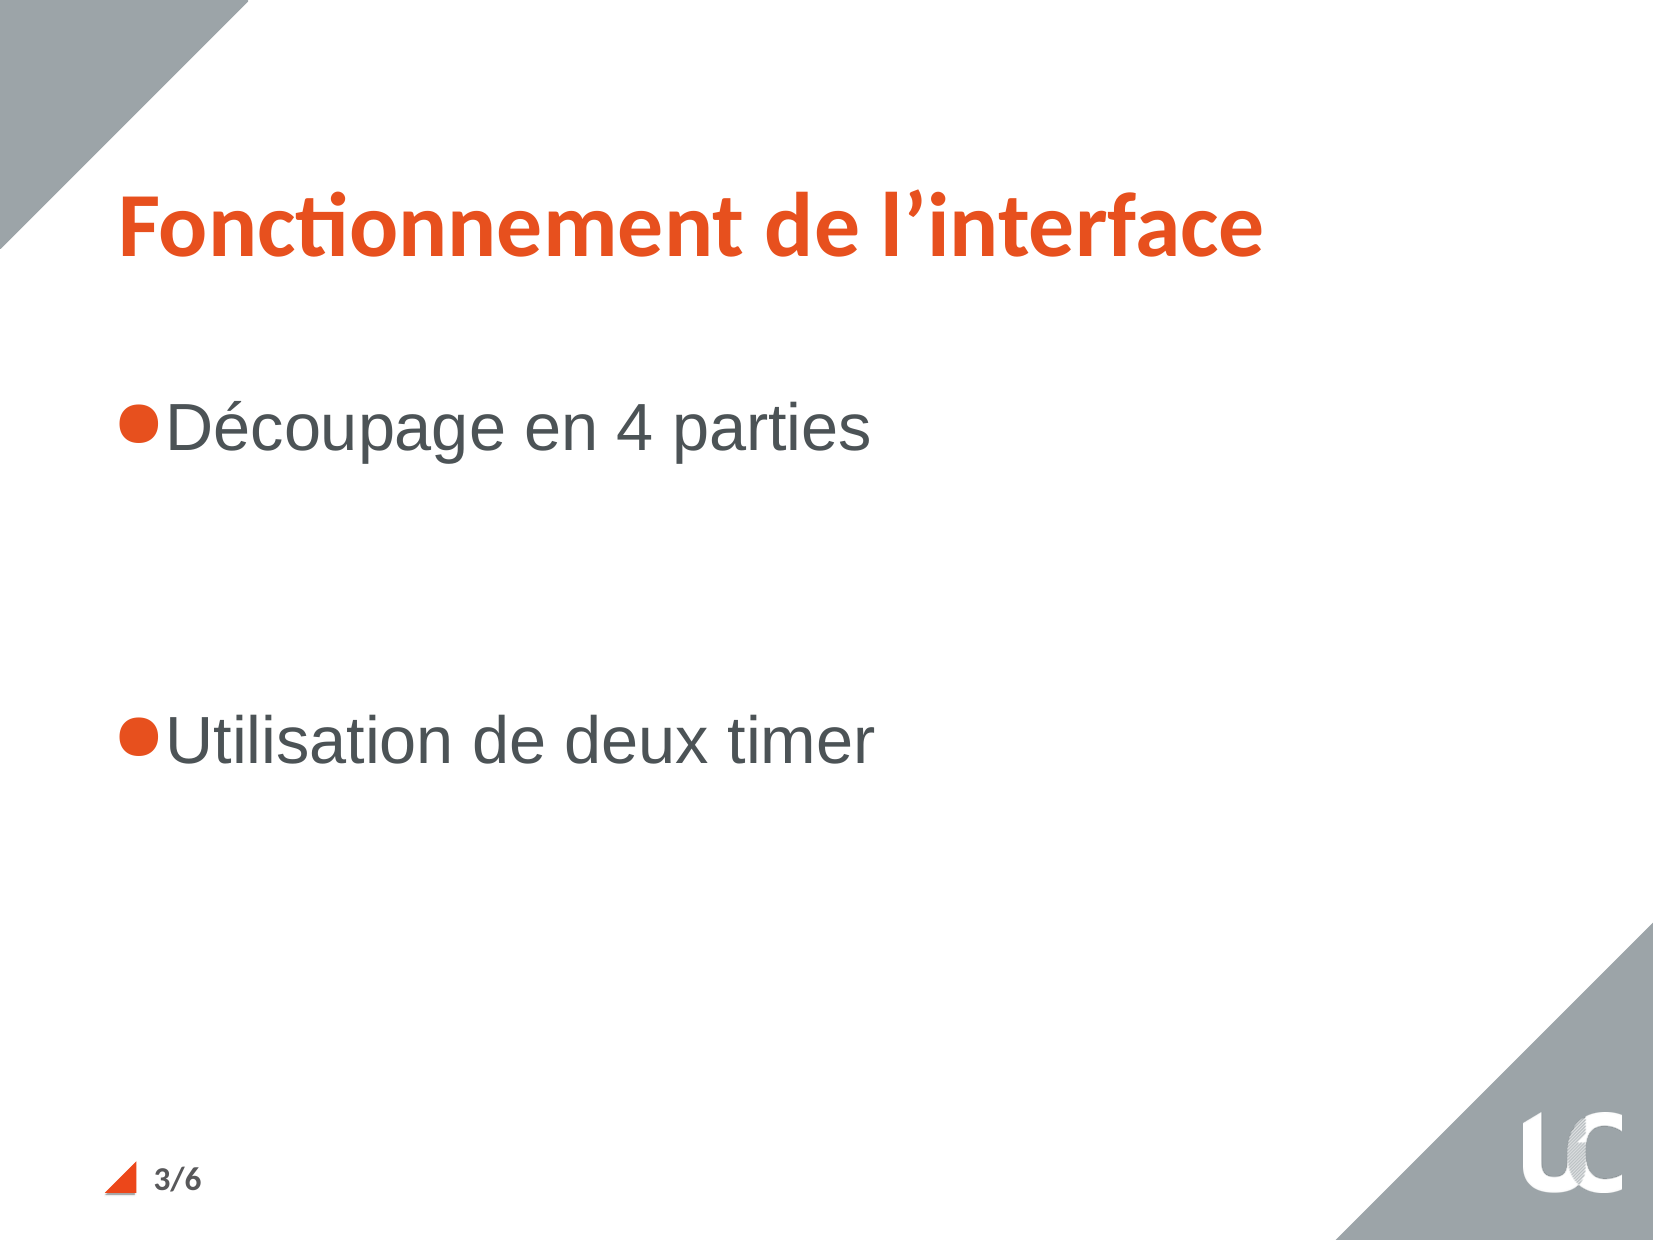

# Fonctionnement de l’interface
Découpage en 4 parties
Utilisation de deux timer
3